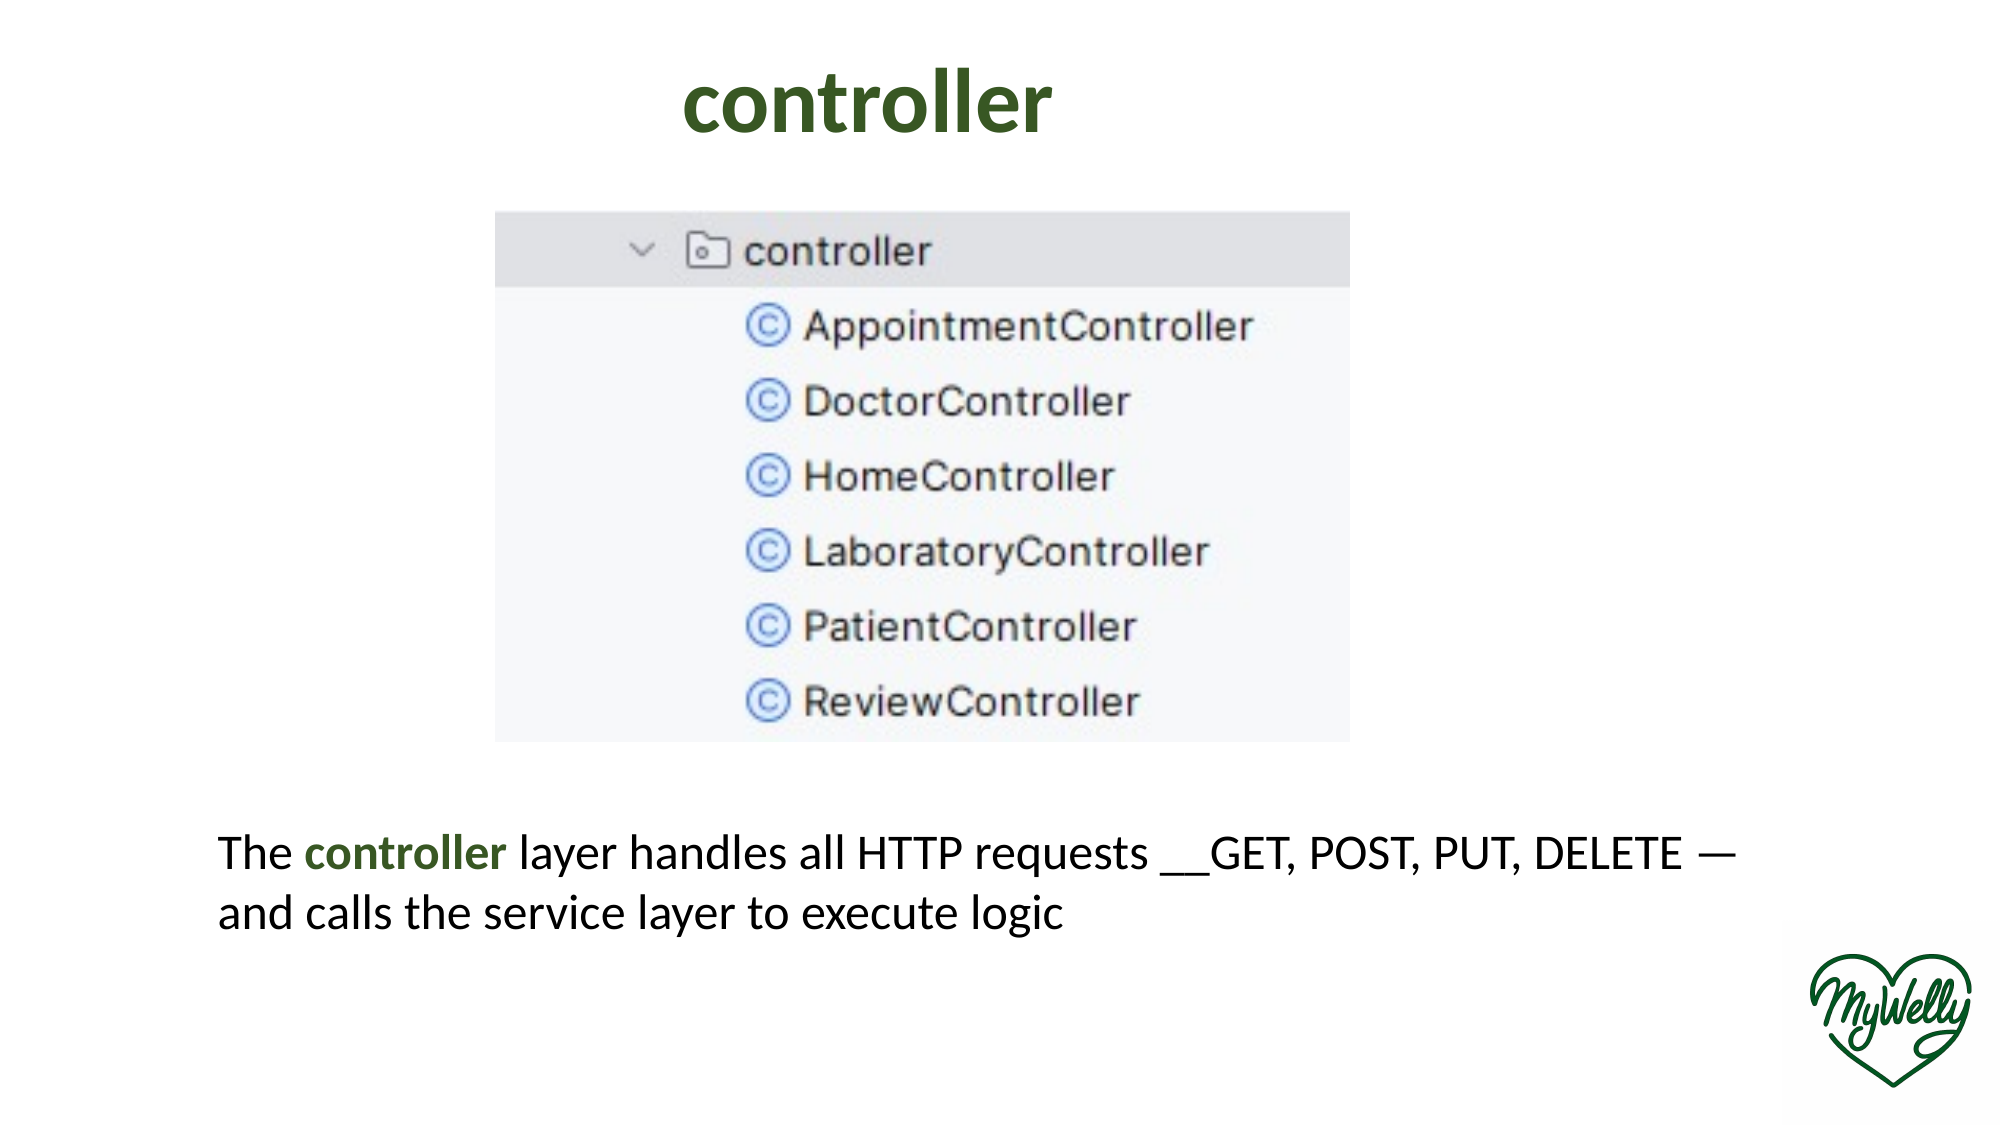

controller
The controller layer handles all HTTP requests __GET, POST, PUT, DELETE — and calls the service layer to execute logic